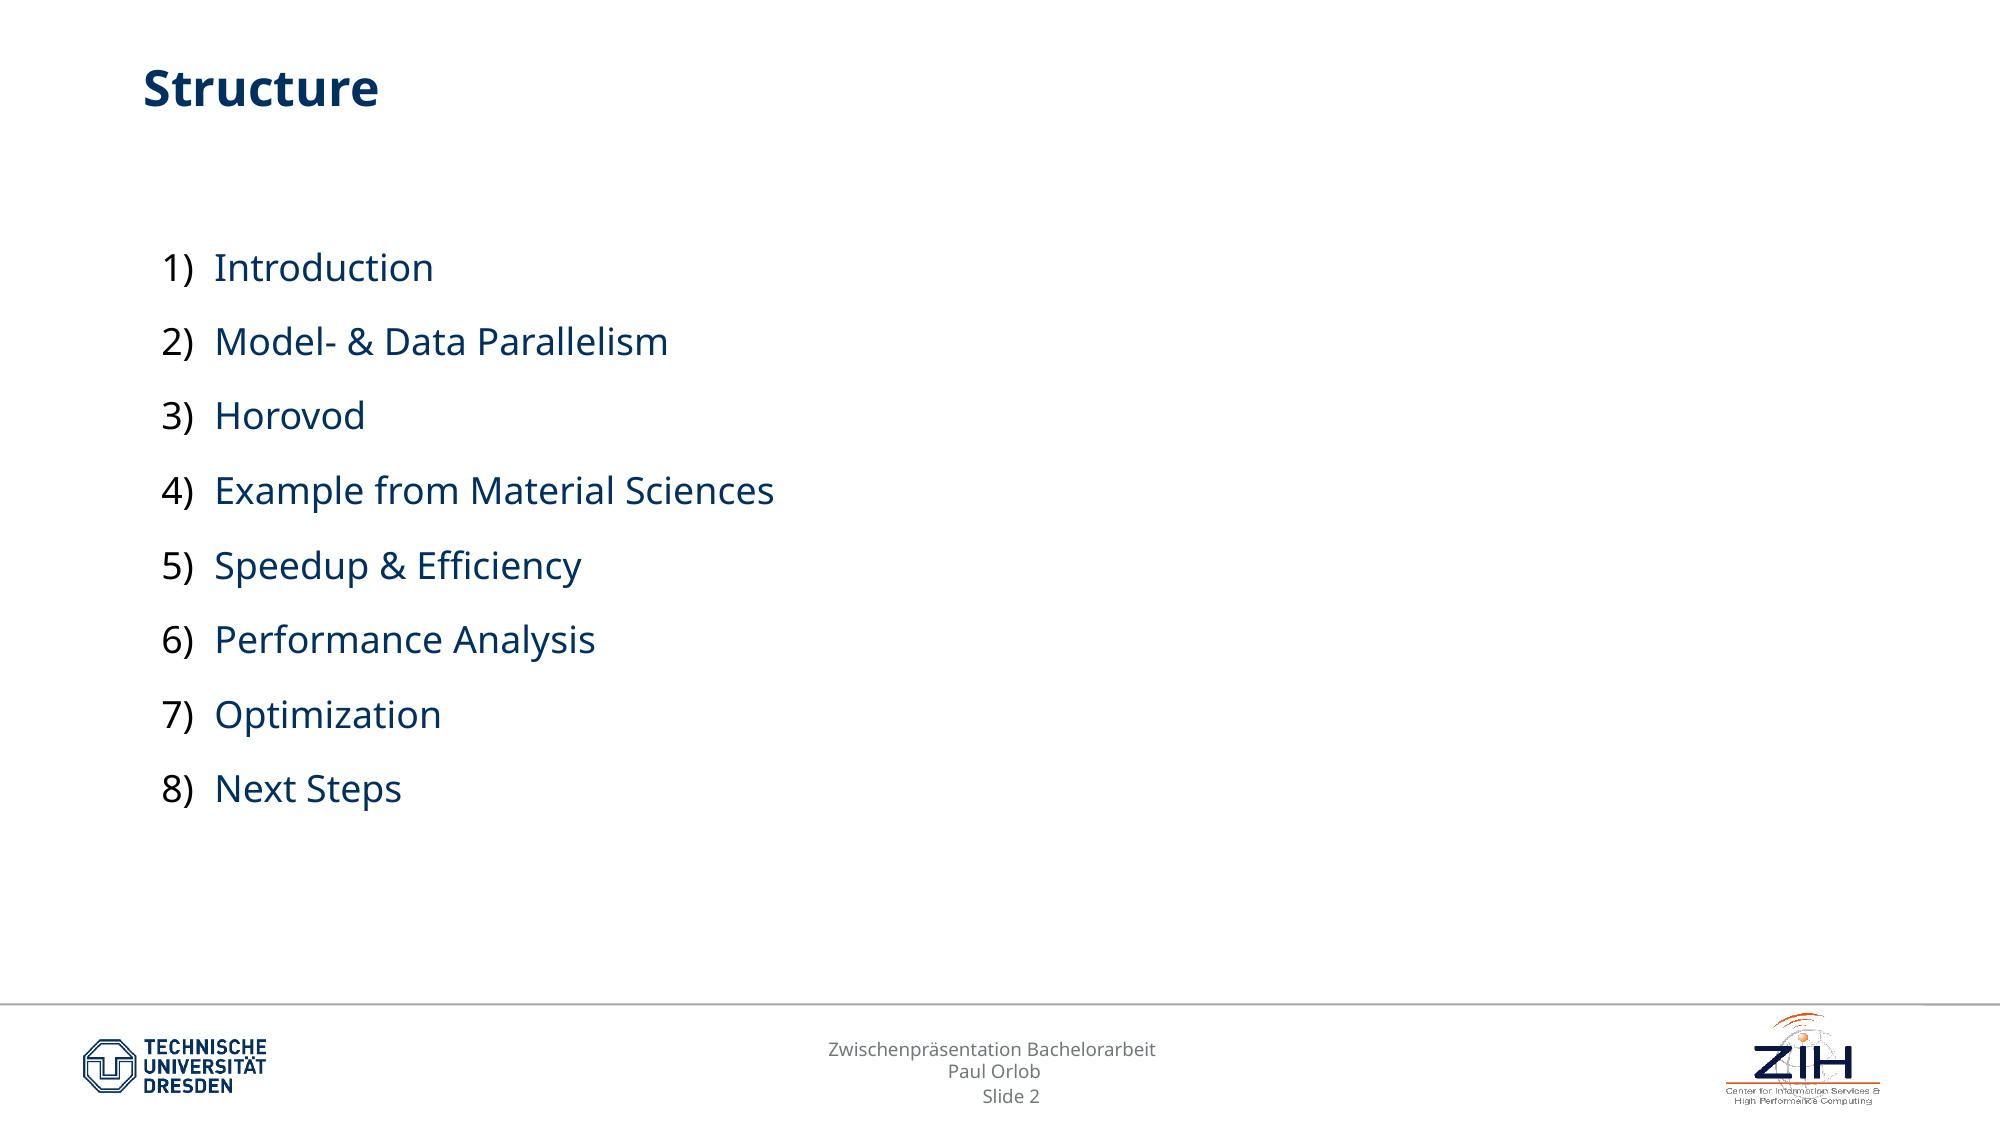

Structure
# Introduction
Model- & Data Parallelism
Horovod
Example from Material Sciences
Speedup & Efficiency
Performance Analysis
Optimization
Next Steps